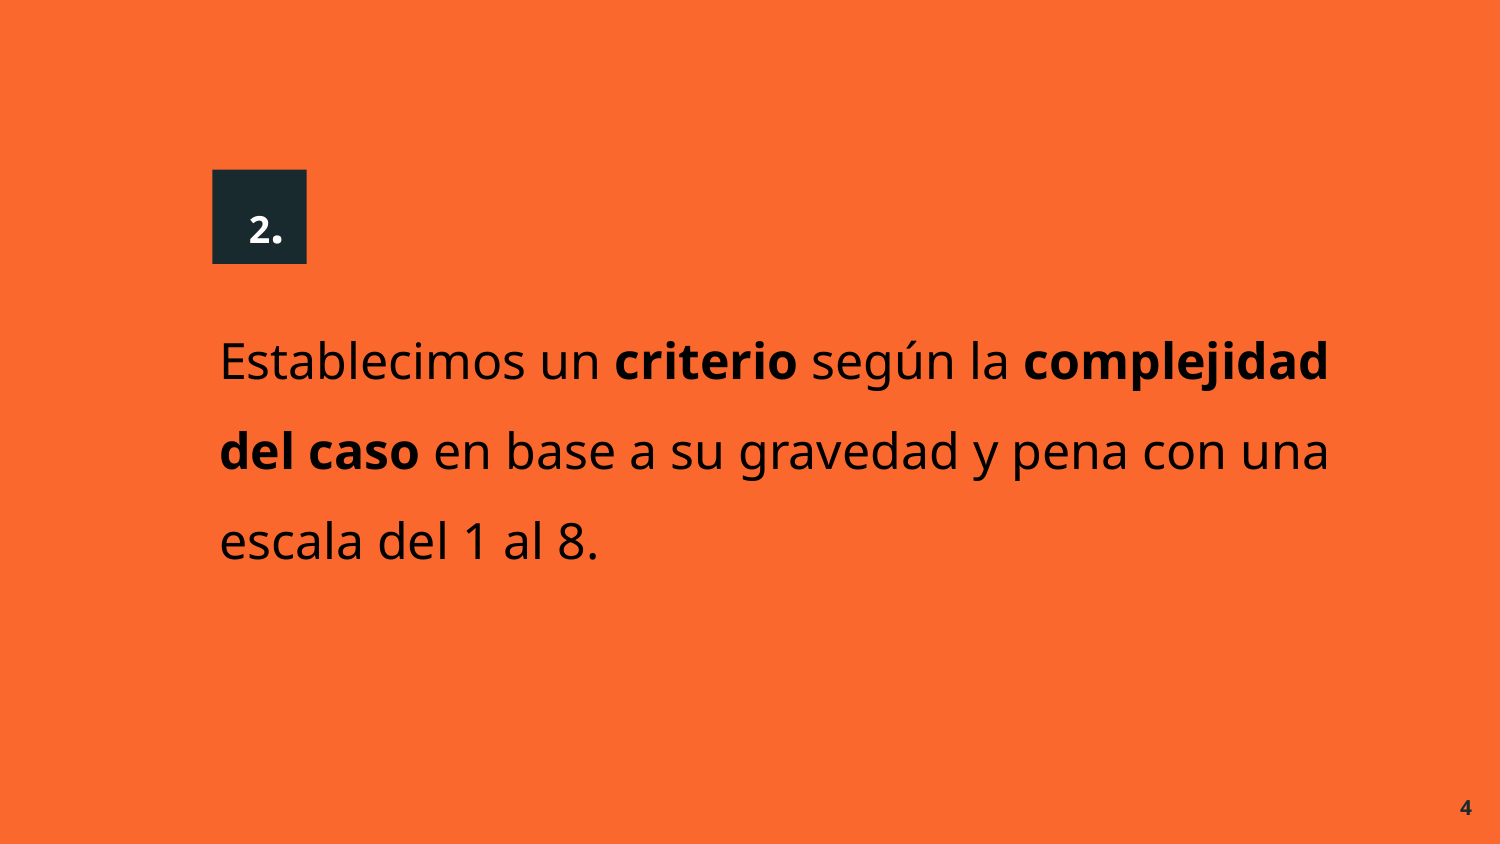

2.
Establecimos un criterio según la complejidad del caso en base a su gravedad y pena con una escala del 1 al 8.